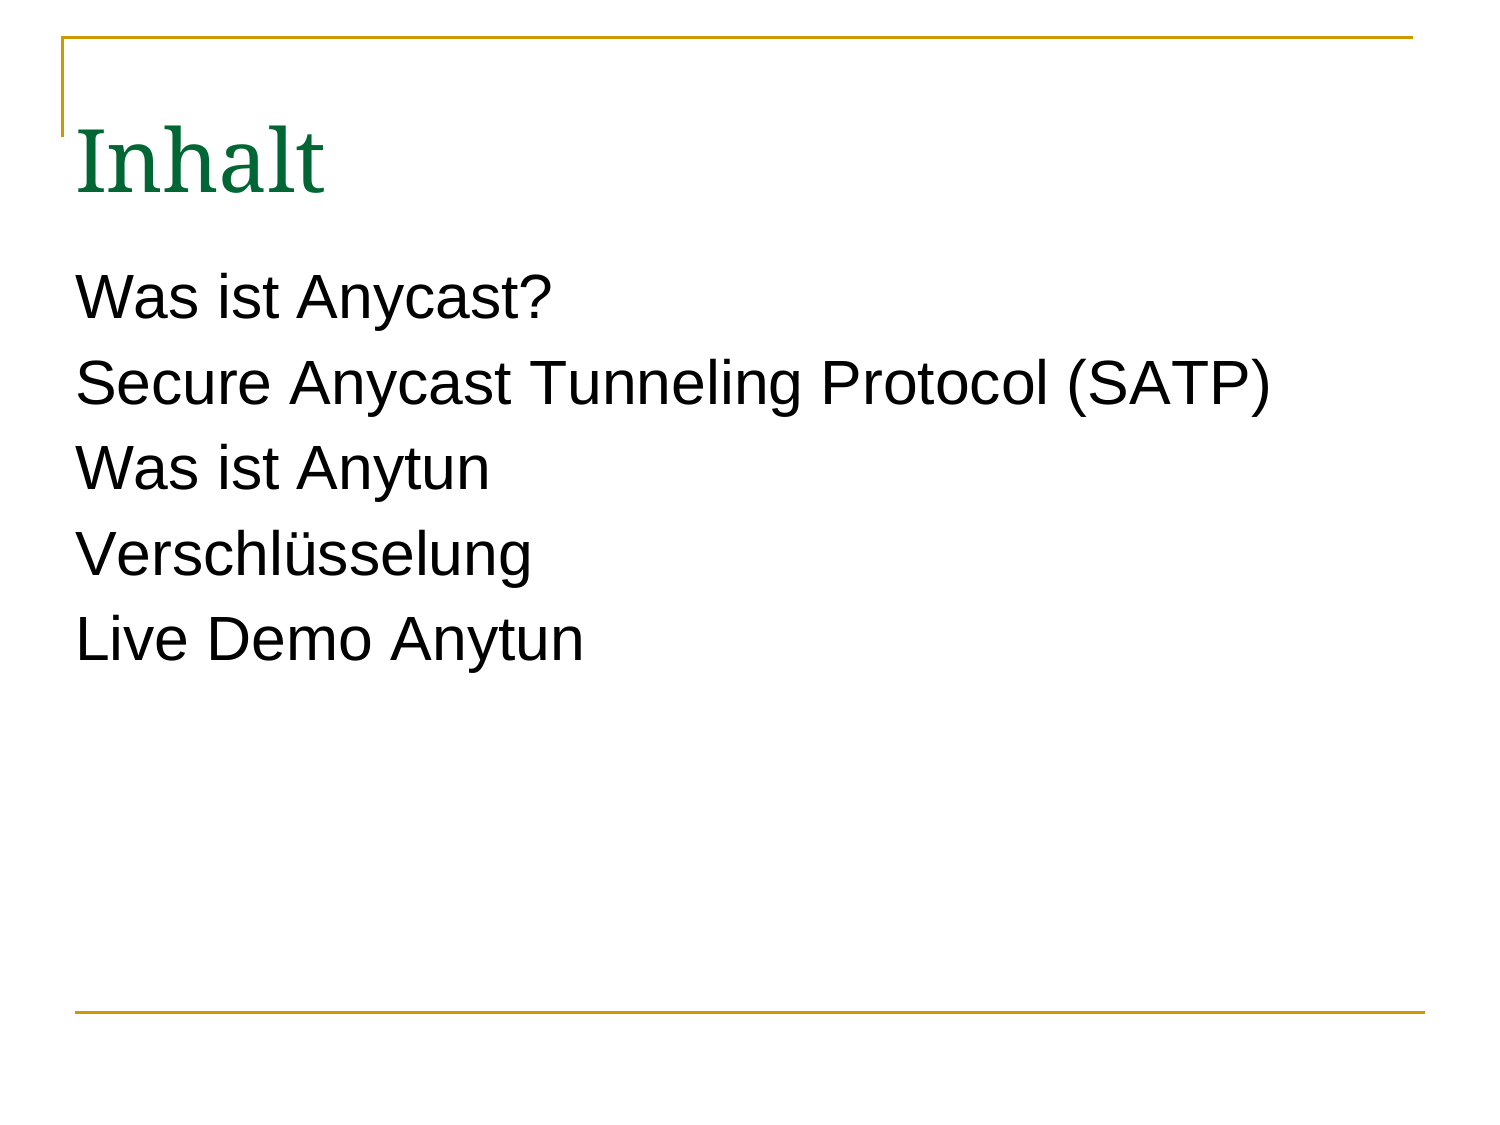

# Inhalt
Was ist Anycast?
Secure Anycast Tunneling Protocol (SATP)
Was ist Anytun
Verschlüsselung
Live Demo Anytun